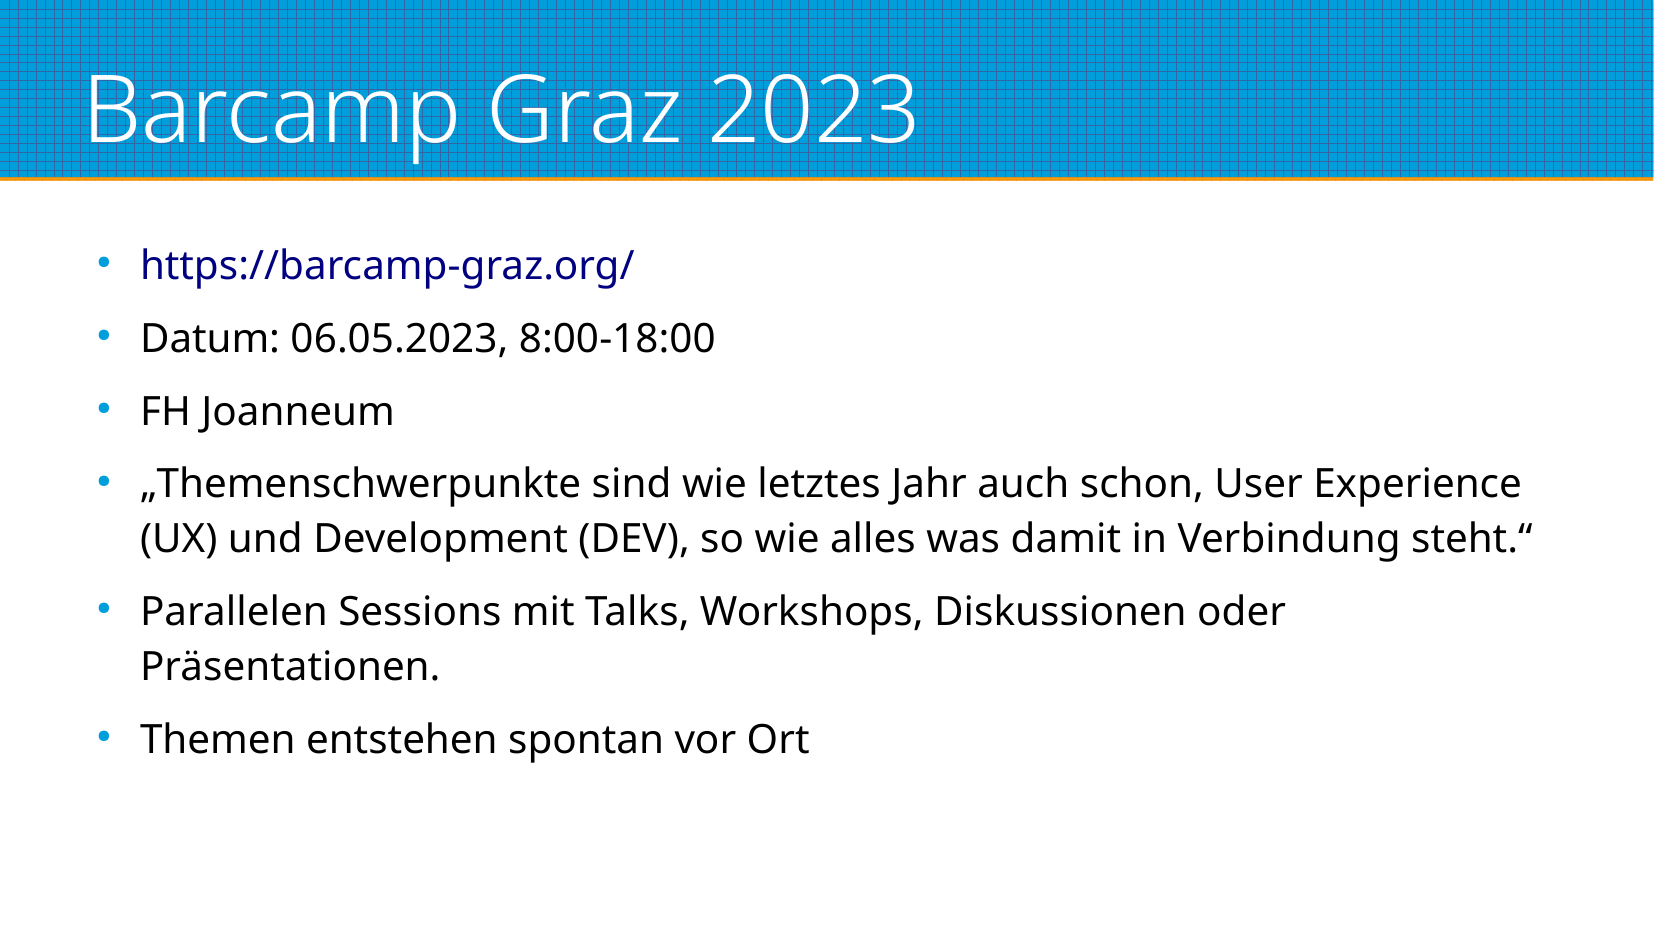

# Barcamp Graz 2023
https://barcamp-graz.org/
Datum: 06.05.2023, 8:00-18:00
FH Joanneum
„Themenschwerpunkte sind wie letztes Jahr auch schon, User Experience (UX) und Development (DEV), so wie alles was damit in Verbindung steht.“
Parallelen Sessions mit Talks, Workshops, Diskussionen oder Präsentationen.
Themen entstehen spontan vor Ort